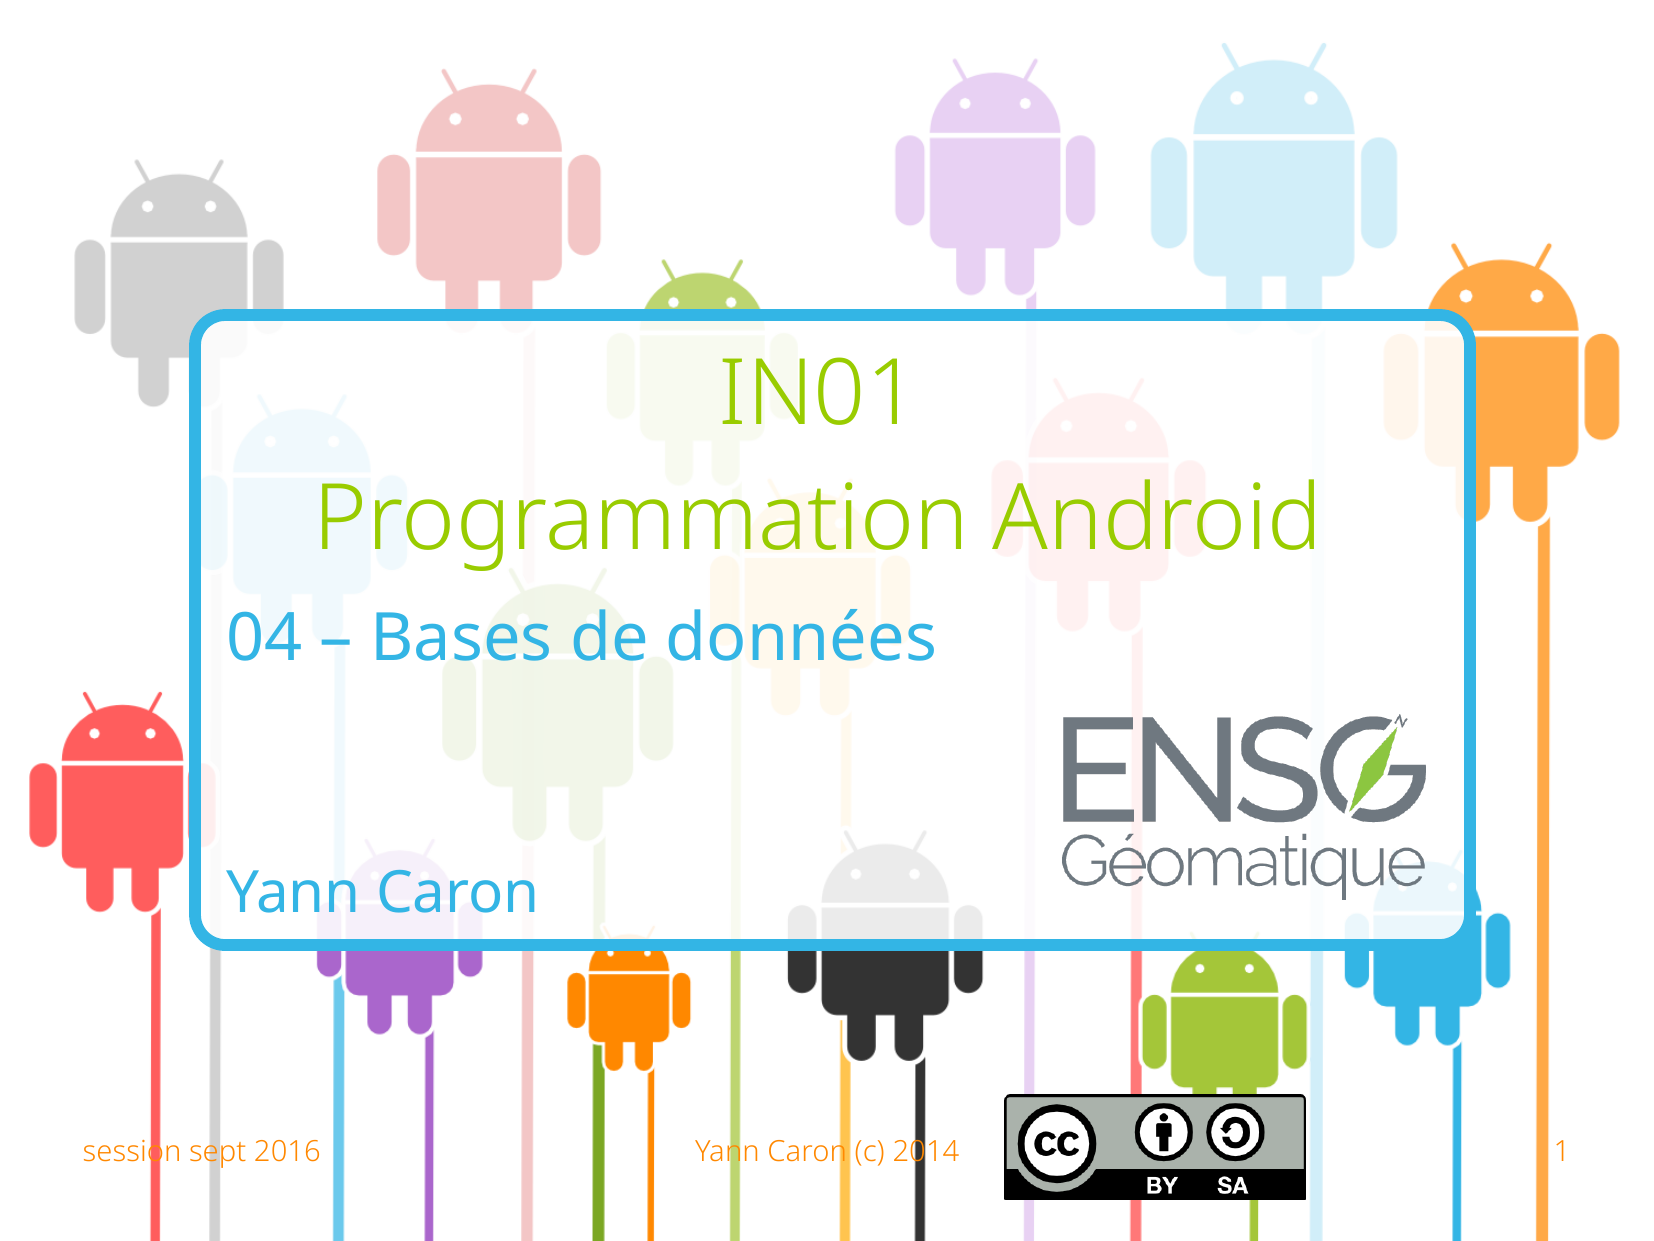

# IN01 Programmation Android
04 – Bases de données
Yann Caron
session sept 2016
Yann Caron (c) 2014
1